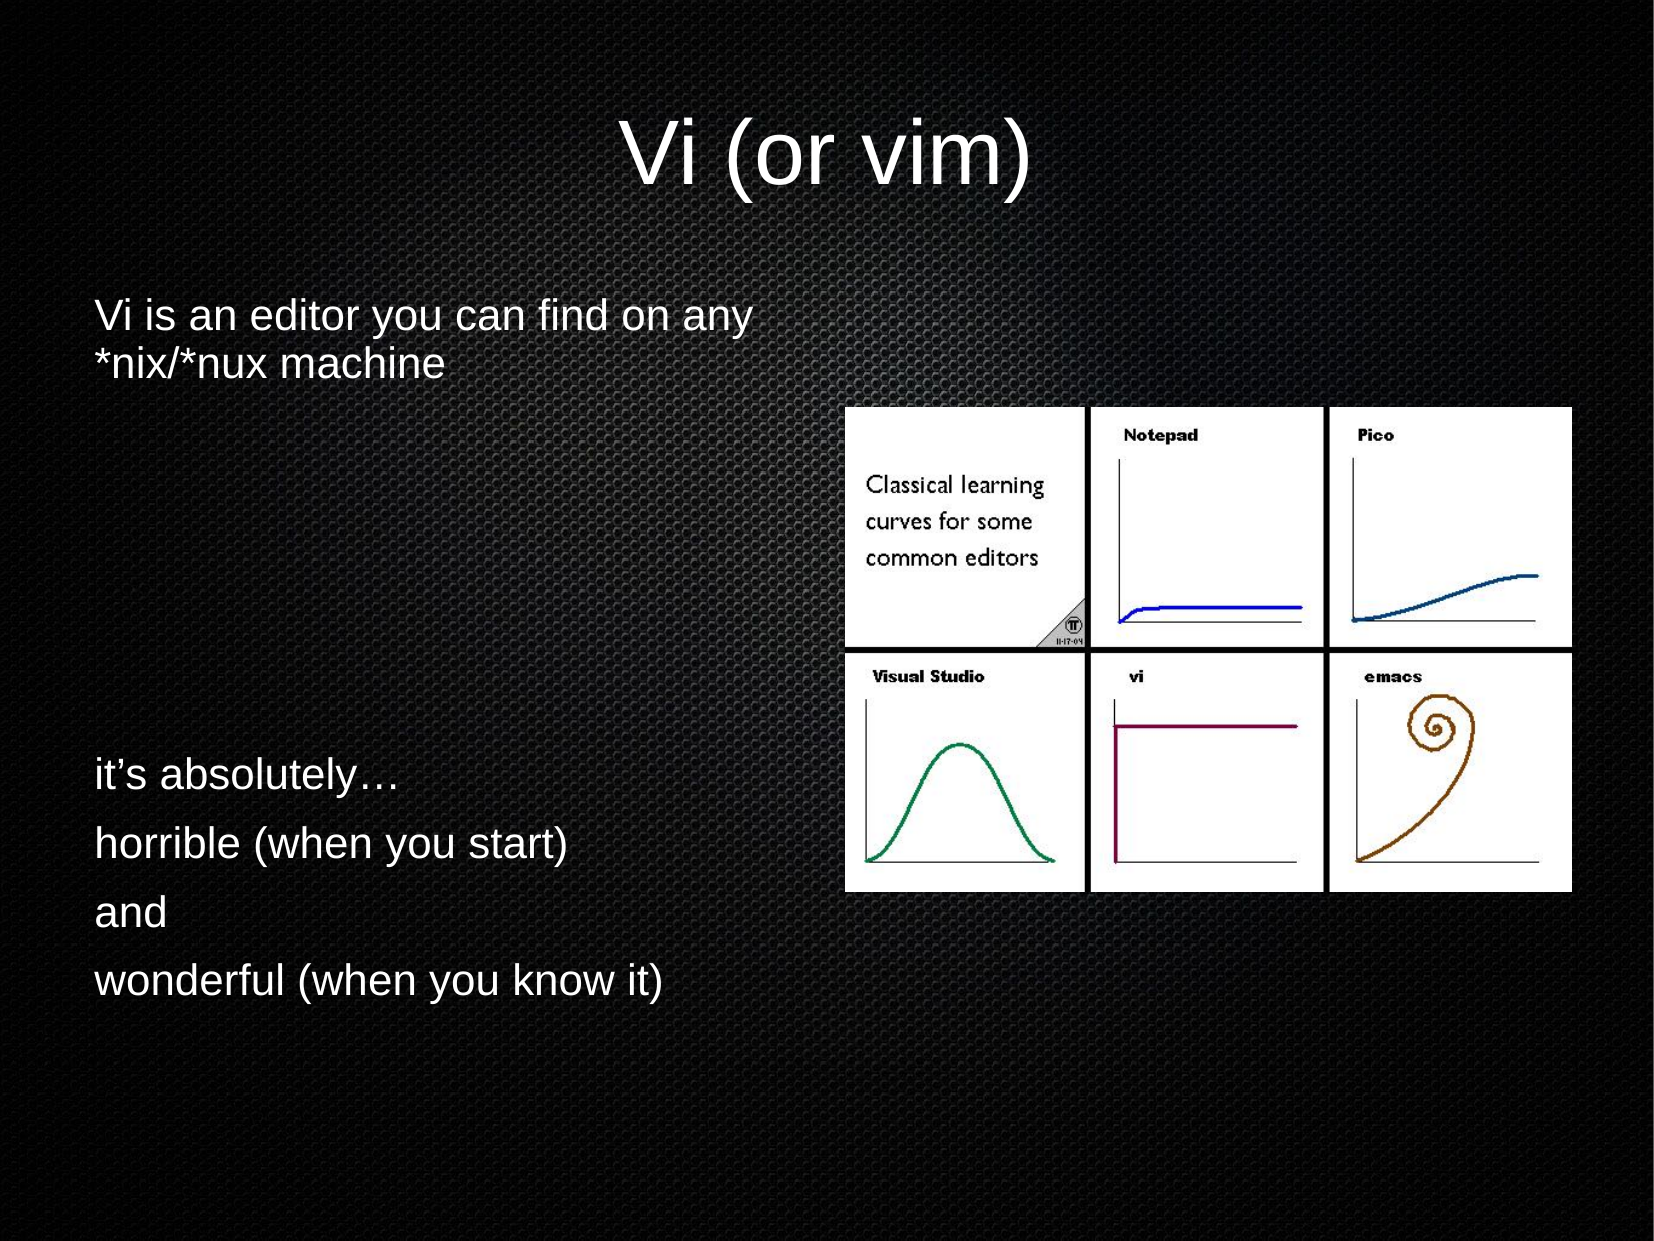

# Vi (or vim)
Vi is an editor you can find on any *nix/*nux machine
it’s absolutely…
horrible (when you start)
and
wonderful (when you know it)